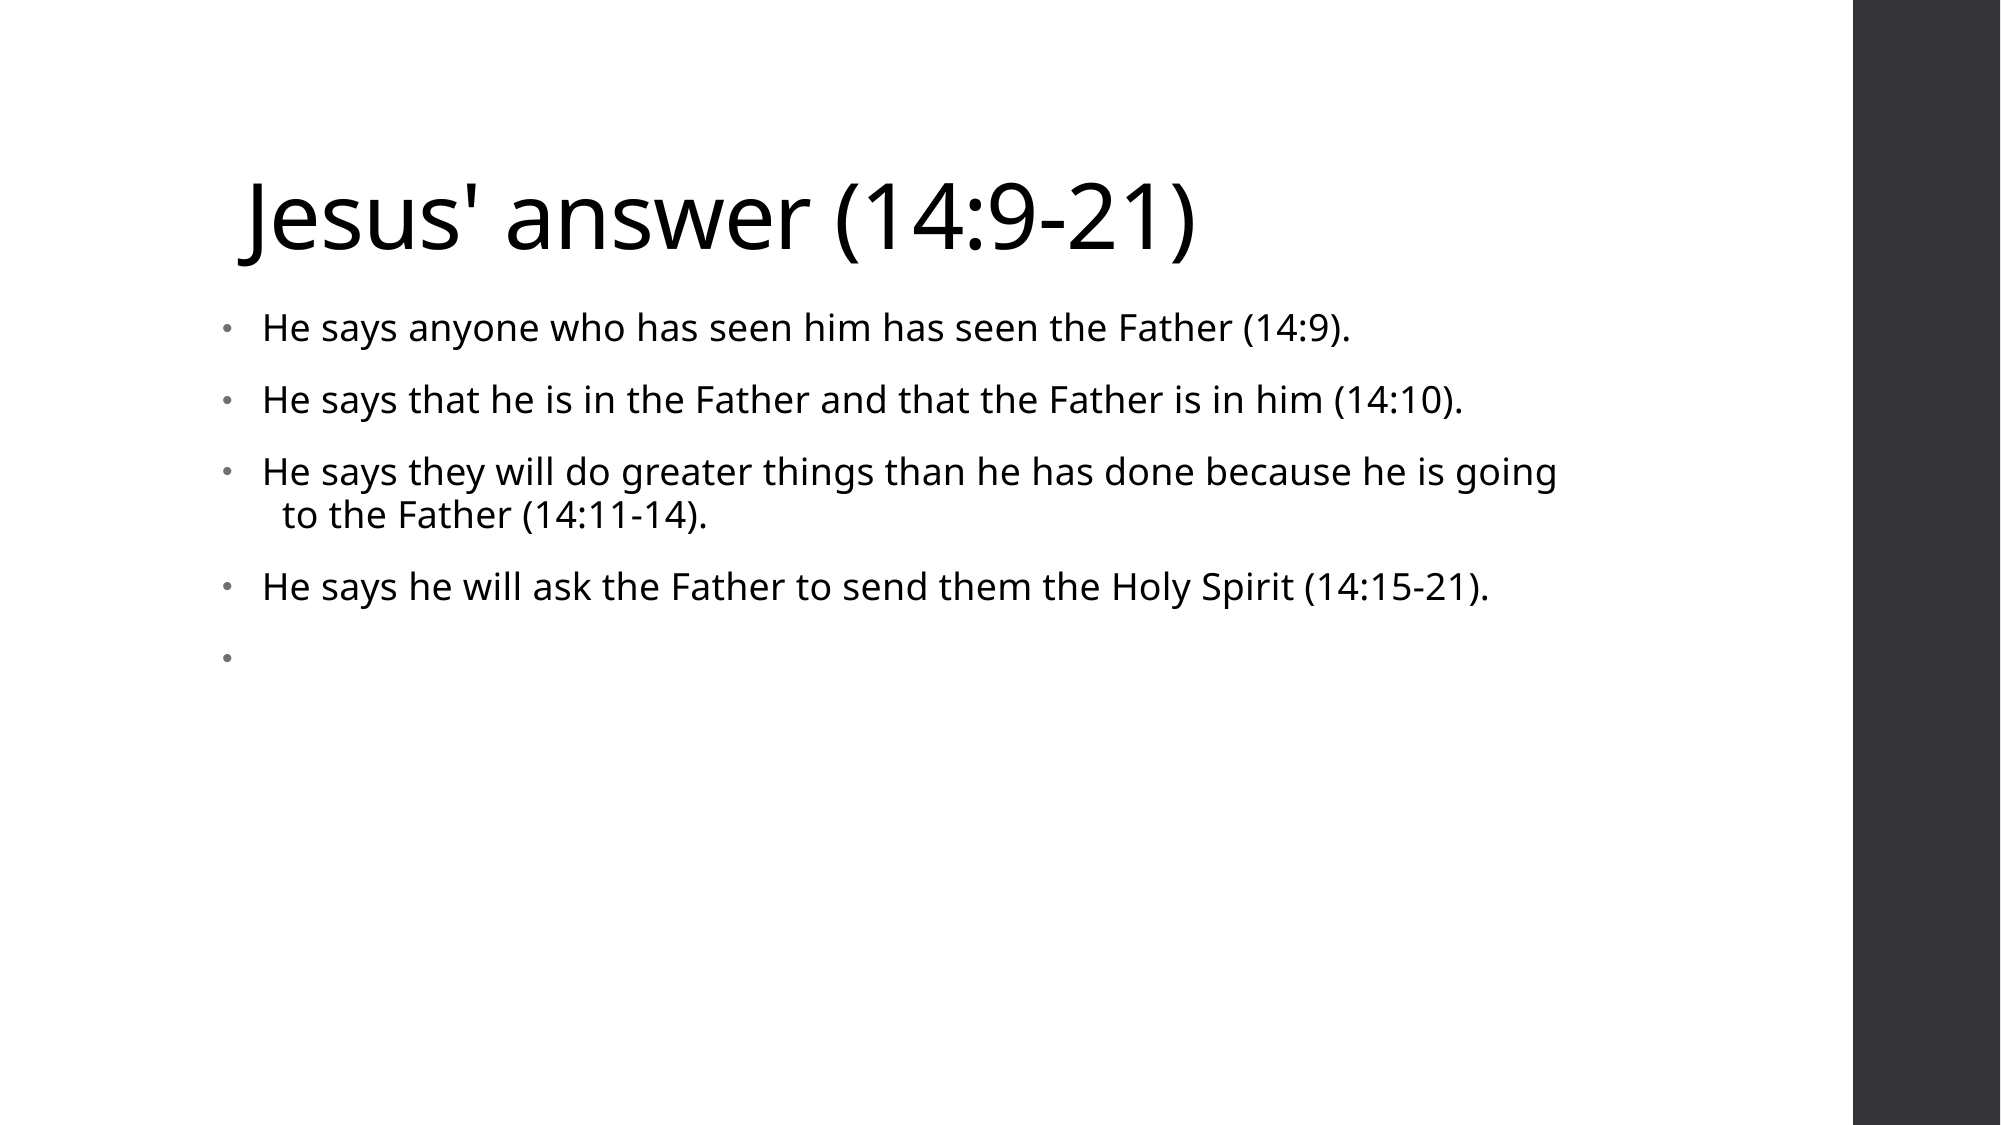

# Jesus' answer (14:9-21)
 He says anyone who has seen him has seen the Father (14:9).
 He says that he is in the Father and that the Father is in him (14:10).
 He says they will do greater things than he has done because he is going to the Father (14:11-14).
 He says he will ask the Father to send them the Holy Spirit (14:15-21).